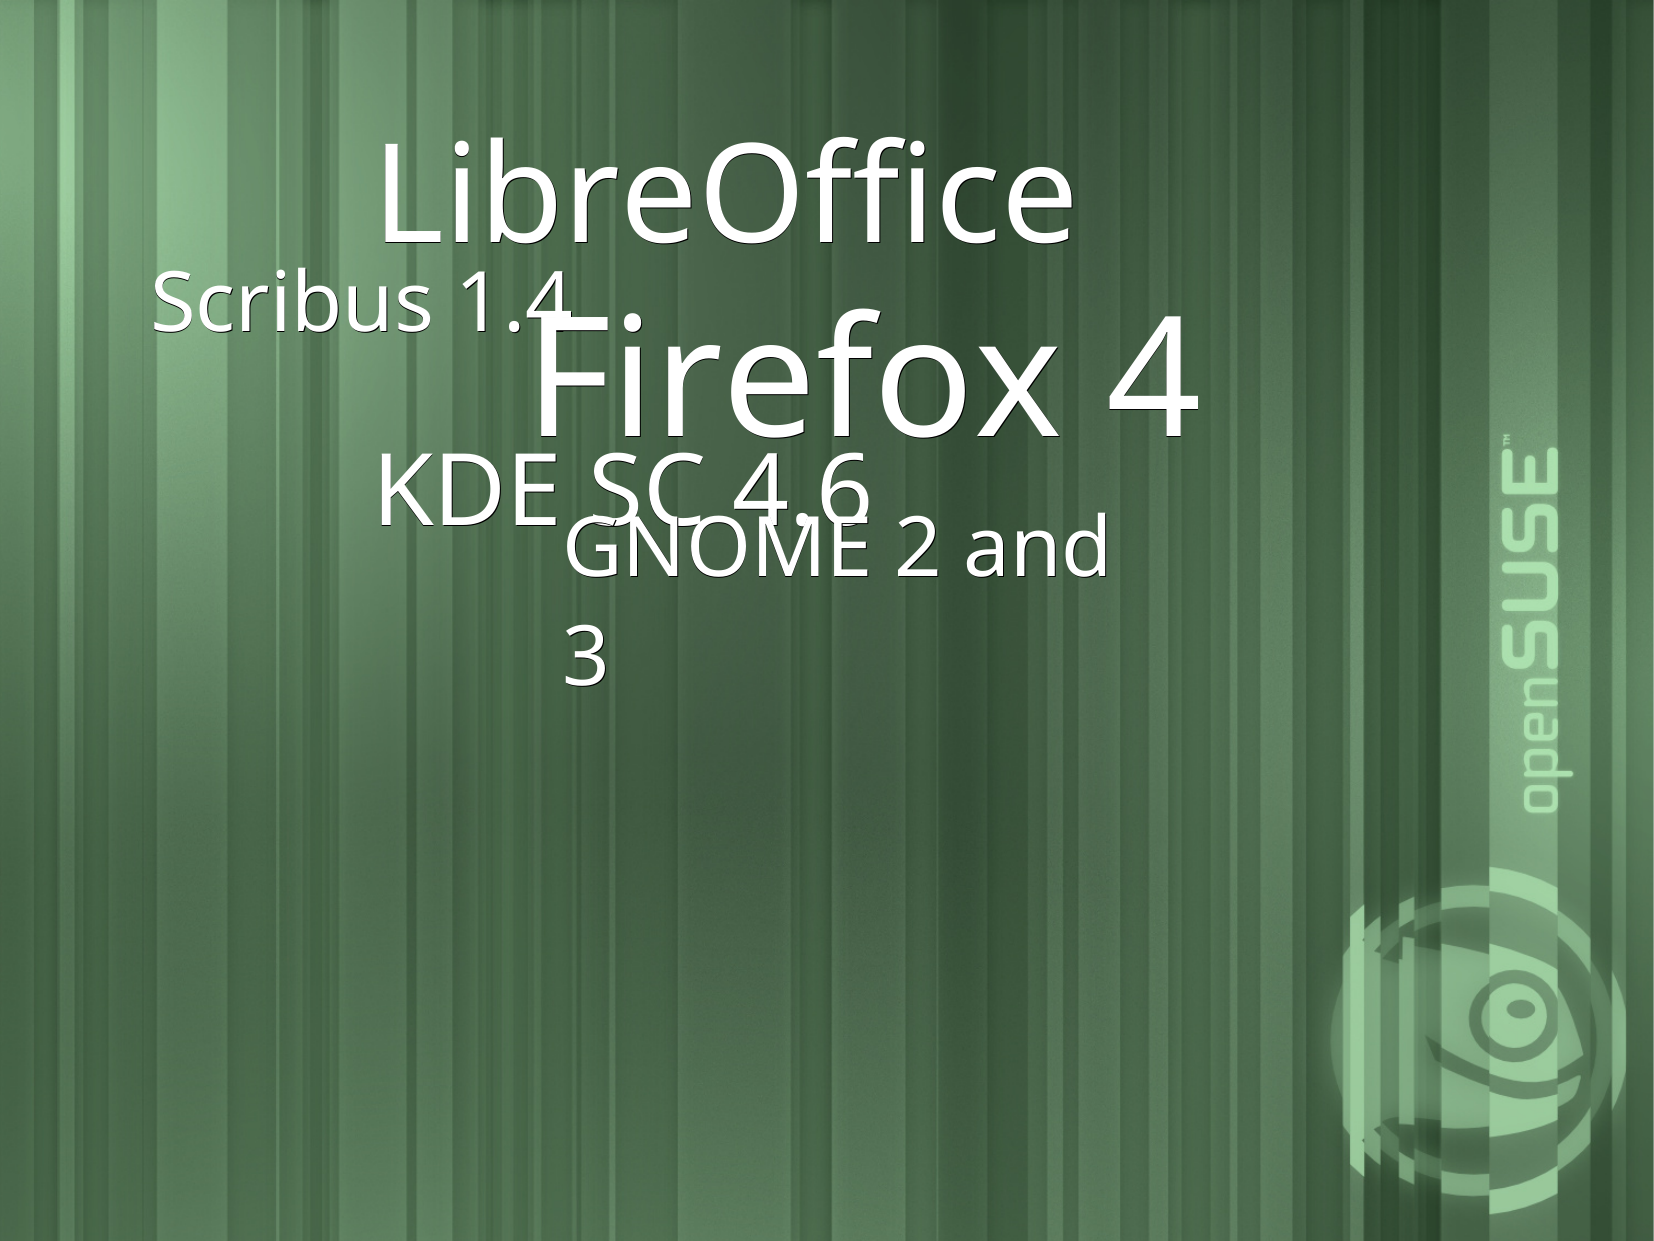

# LibreOffice
Scribus 1.4
Firefox 4
KDE SC 4.6
GNOME 2 and 3